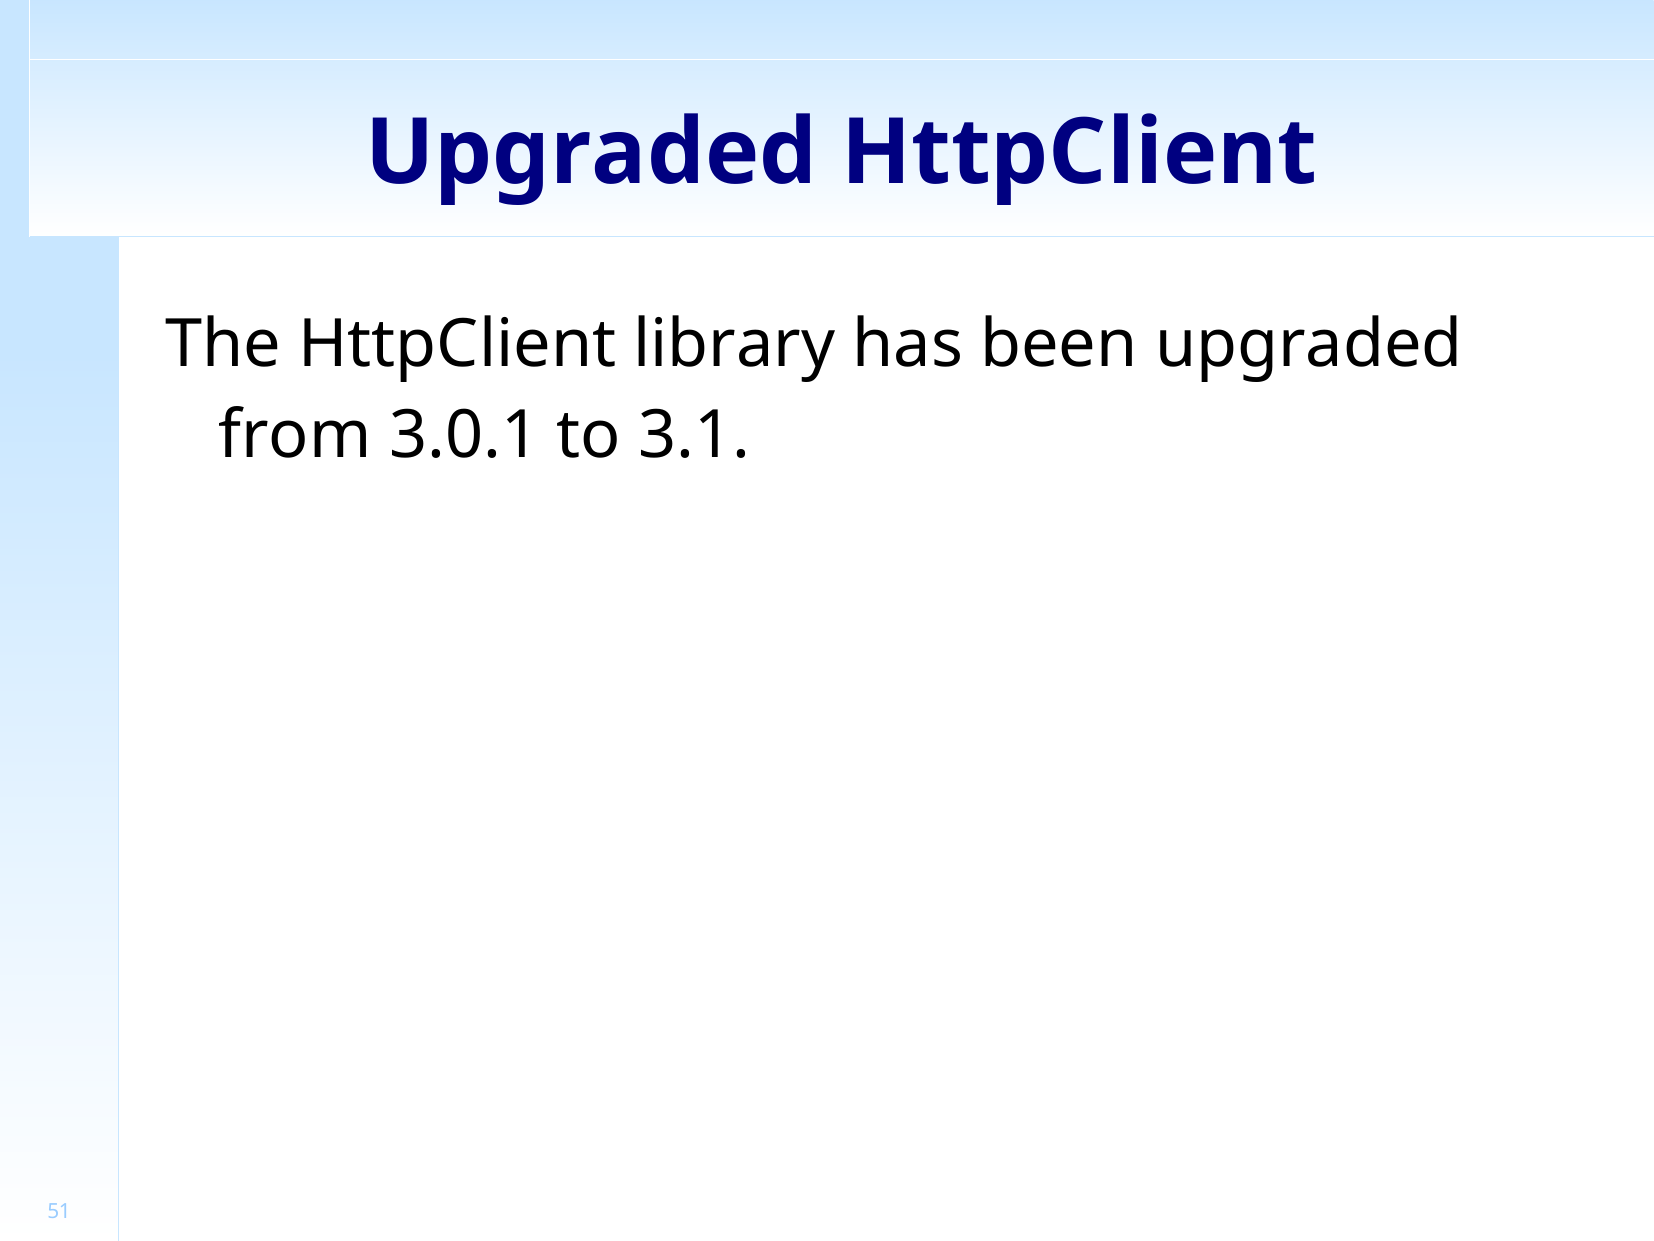

# Upgraded HttpClient
The HttpClient library has been upgraded from 3.0.1 to 3.1.